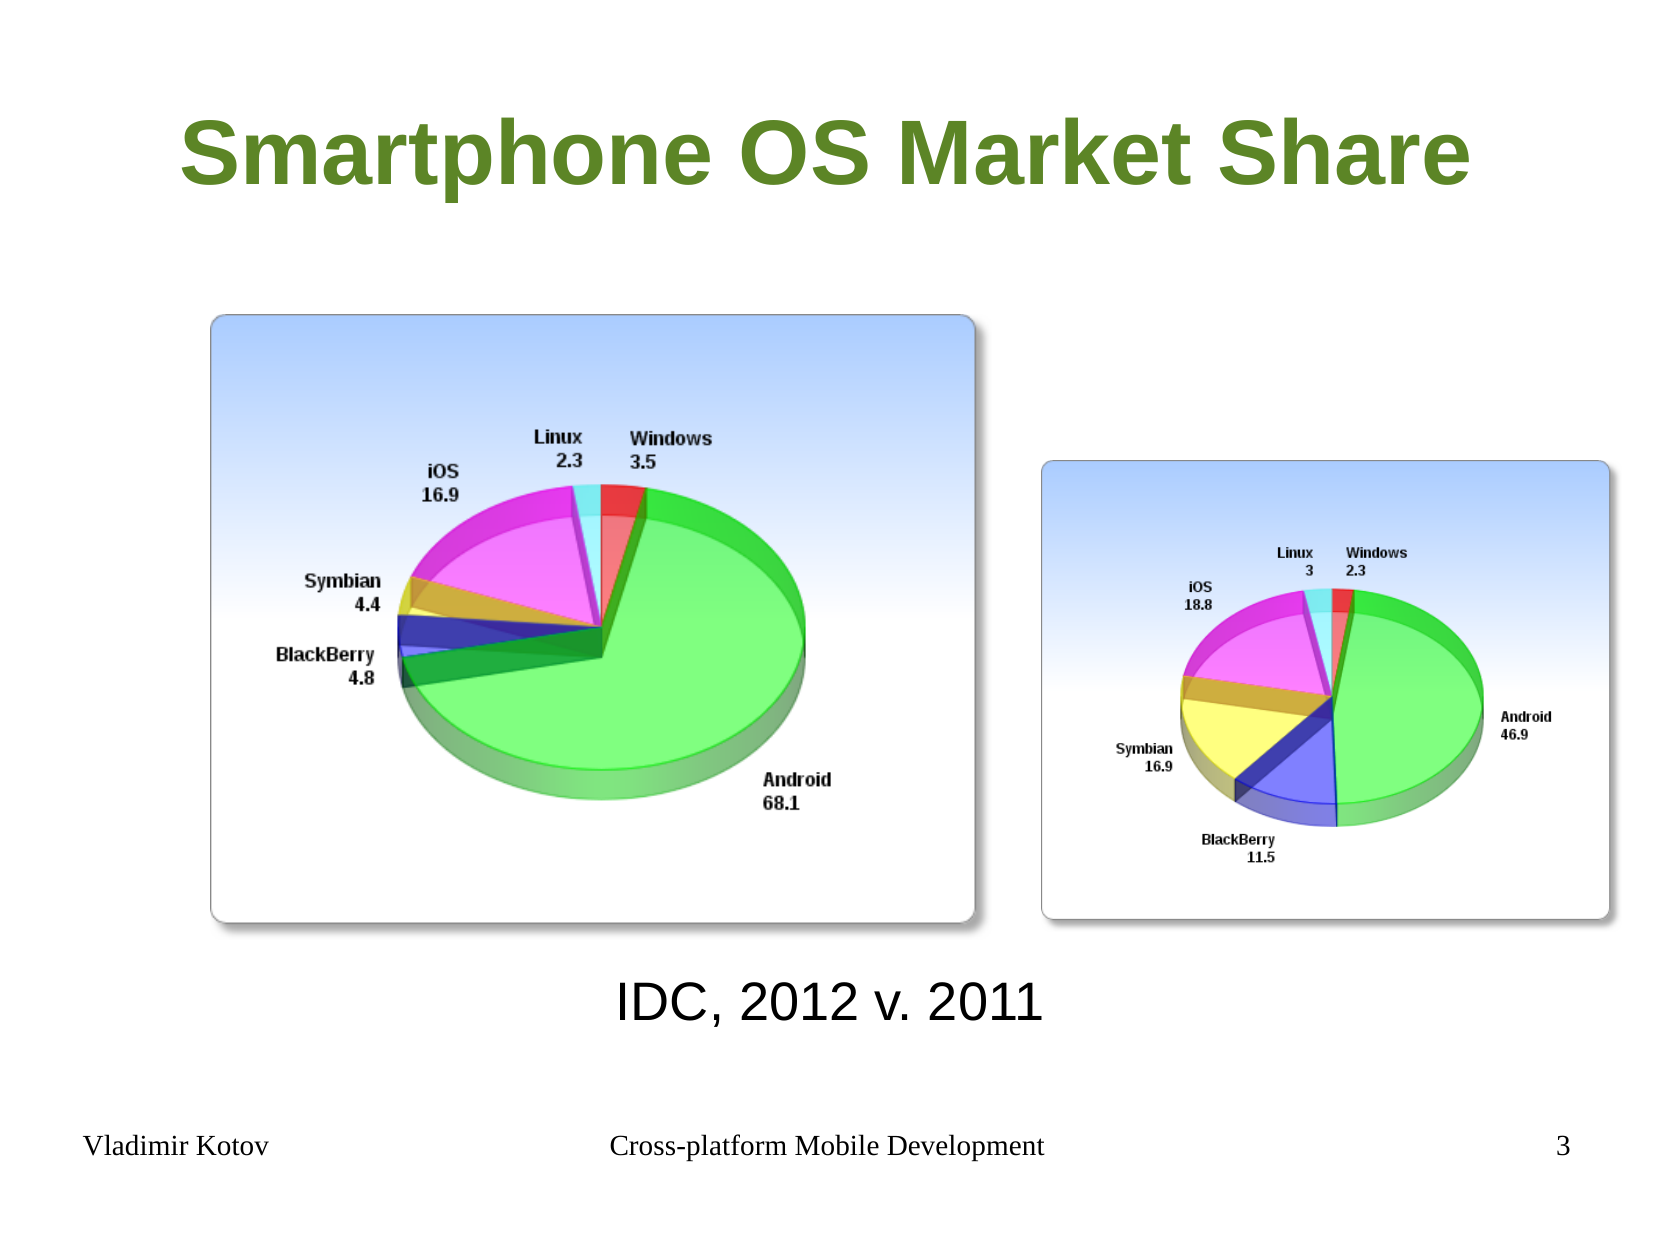

# Smartphone OS Market Share
IDC, 2012 v. 2011
Vladimir Kotov
Cross-platform Mobile Development
3